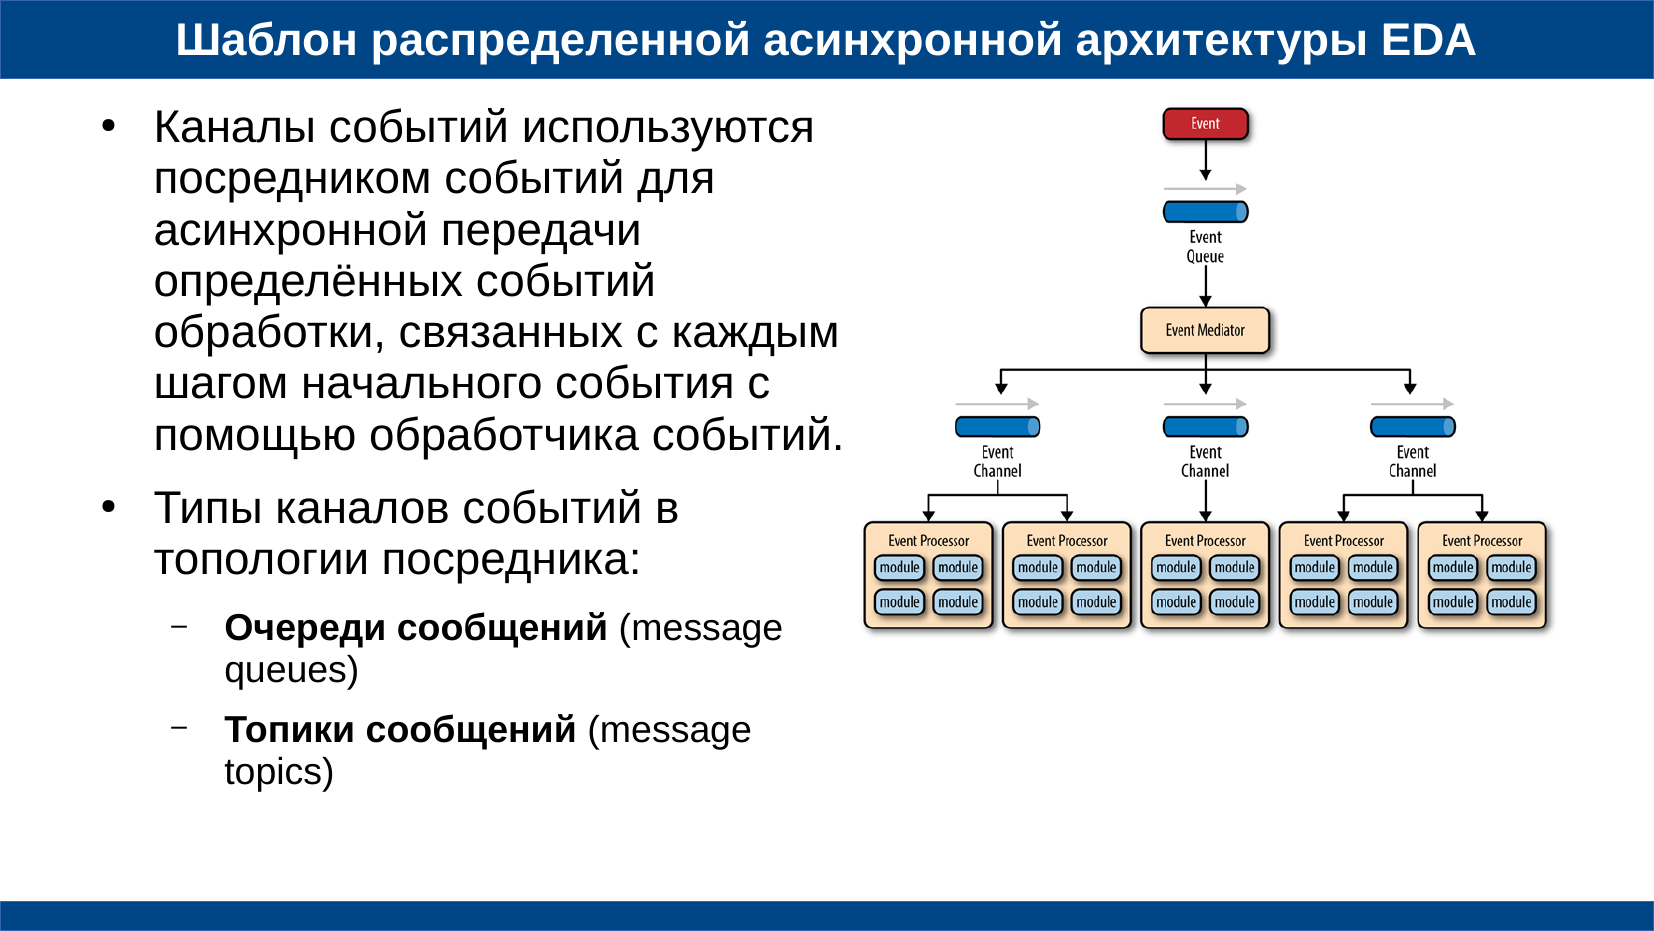

# Шаблон распределенной асинхронной архитектуры EDA
Каналы событий используются посредником событий для асинхронной передачи определённых событий обработки, связанных с каждым шагом начального события с помощью обработчика событий.
Типы каналов событий в топологии посредника:
Очереди сообщений (message queues)
Топики сообщений (message topics)